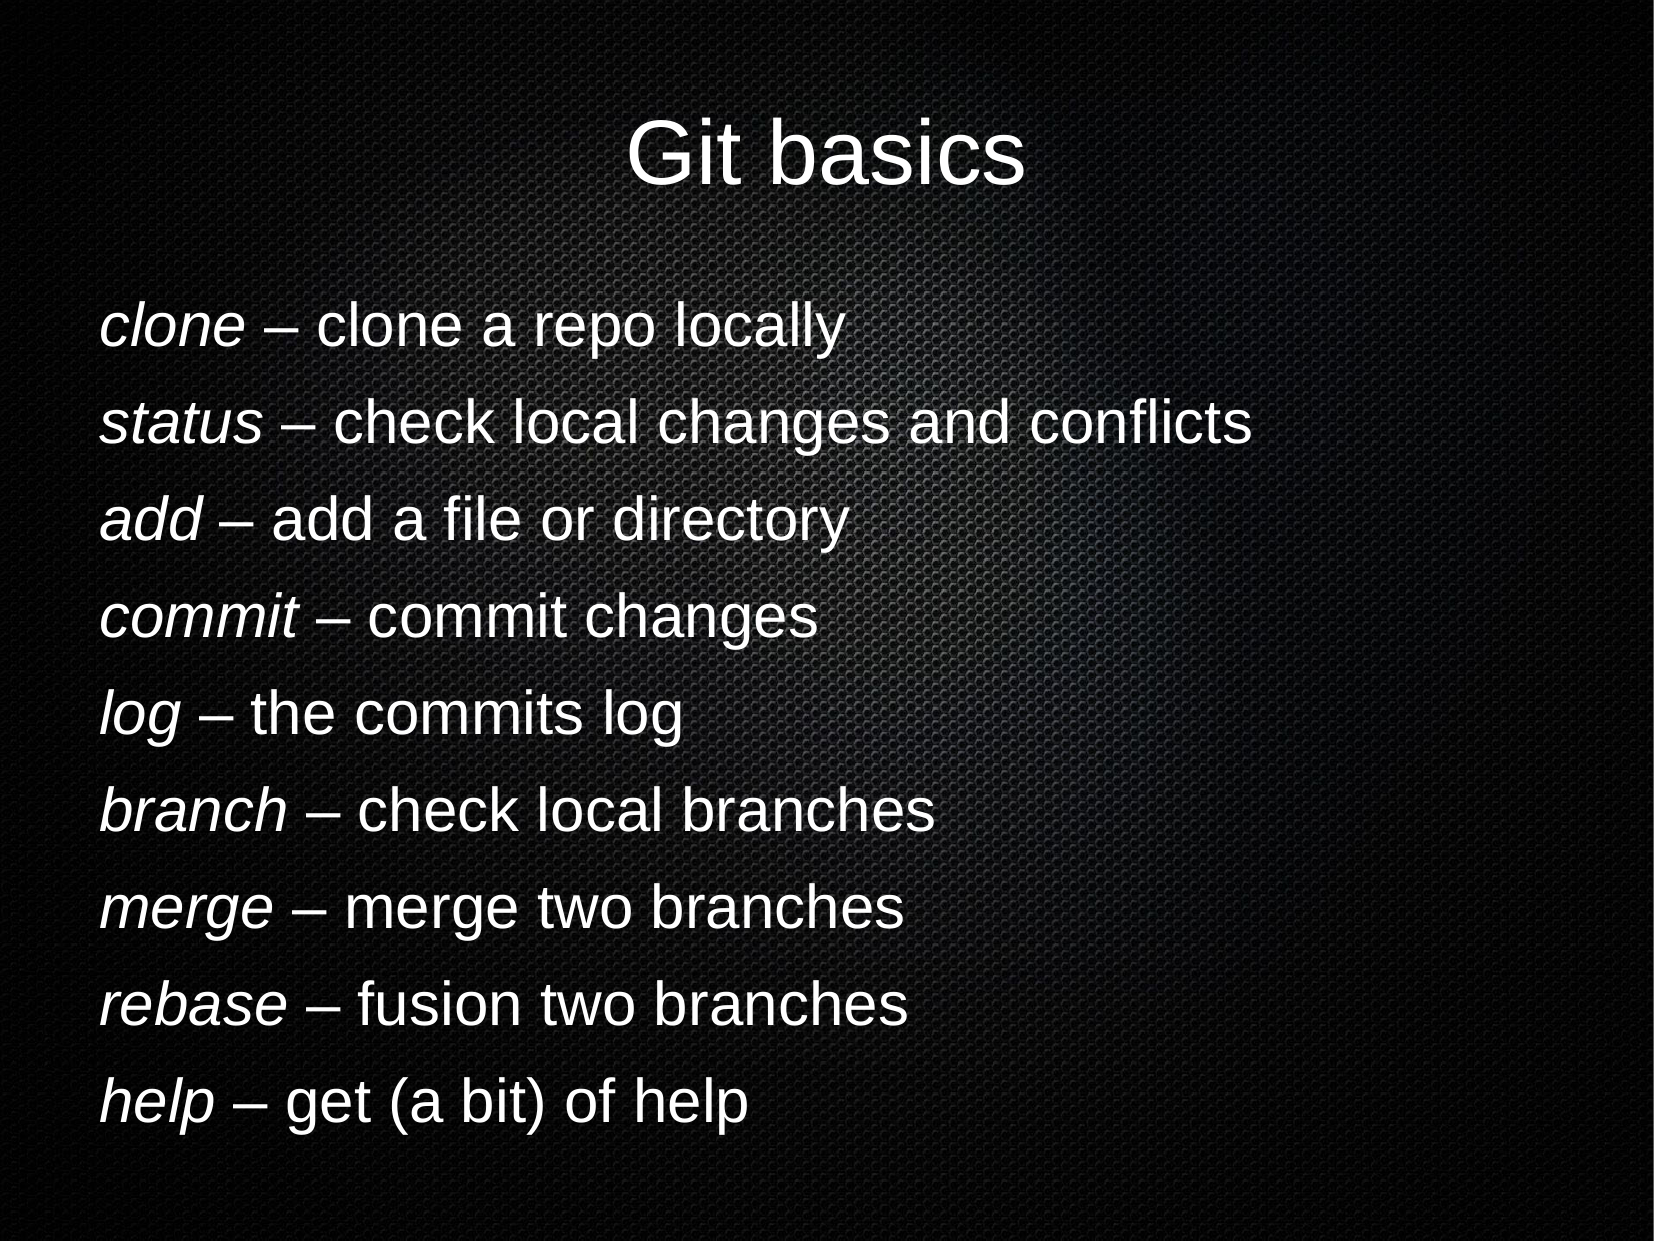

# Git basics
clone – clone a repo locally
status – check local changes and conflicts
add – add a file or directory
commit – commit changes
log – the commits log
branch – check local branches
merge – merge two branches
rebase – fusion two branches
help – get (a bit) of help